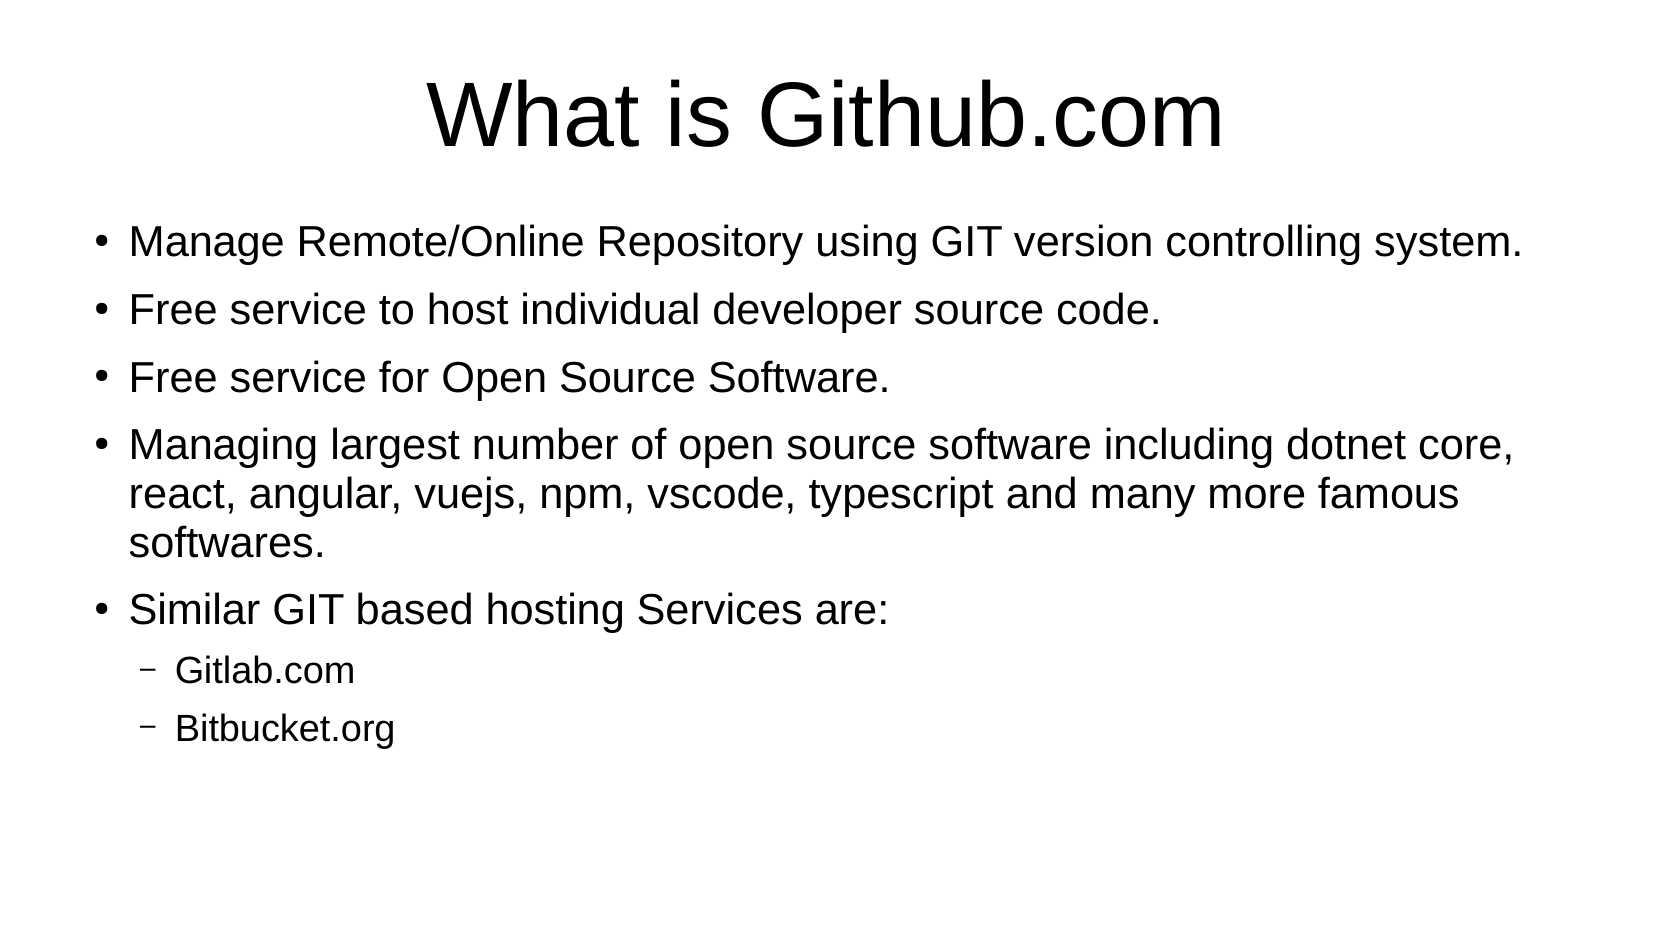

# What is Github.com
Manage Remote/Online Repository using GIT version controlling system.
Free service to host individual developer source code.
Free service for Open Source Software.
Managing largest number of open source software including dotnet core, react, angular, vuejs, npm, vscode, typescript and many more famous softwares.
Similar GIT based hosting Services are:
Gitlab.com
Bitbucket.org